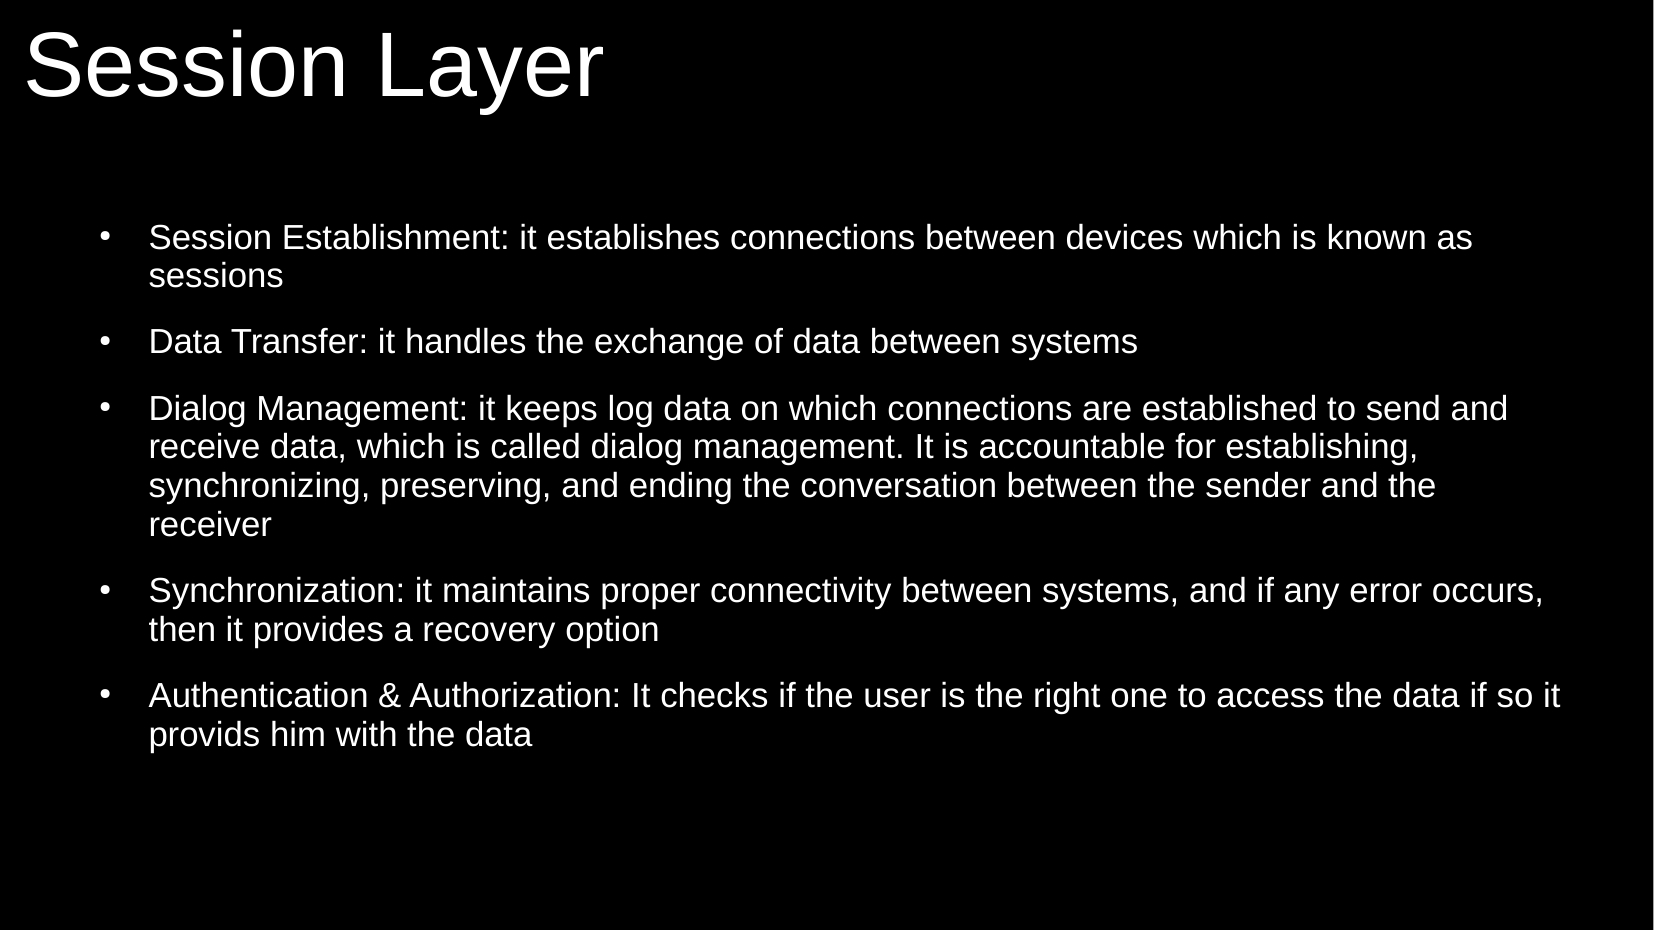

# Session Layer
Session Establishment: it establishes connections between devices which is known as sessions
Data Transfer: it handles the exchange of data between systems
Dialog Management: it keeps log data on which connections are established to send and receive data, which is called dialog management. It is accountable for establishing, synchronizing, preserving, and ending the conversation between the sender and the receiver
Synchronization: it maintains proper connectivity between systems, and if any error occurs, then it provides a recovery option
Authentication & Authorization: It checks if the user is the right one to access the data if so it provids him with the data
40